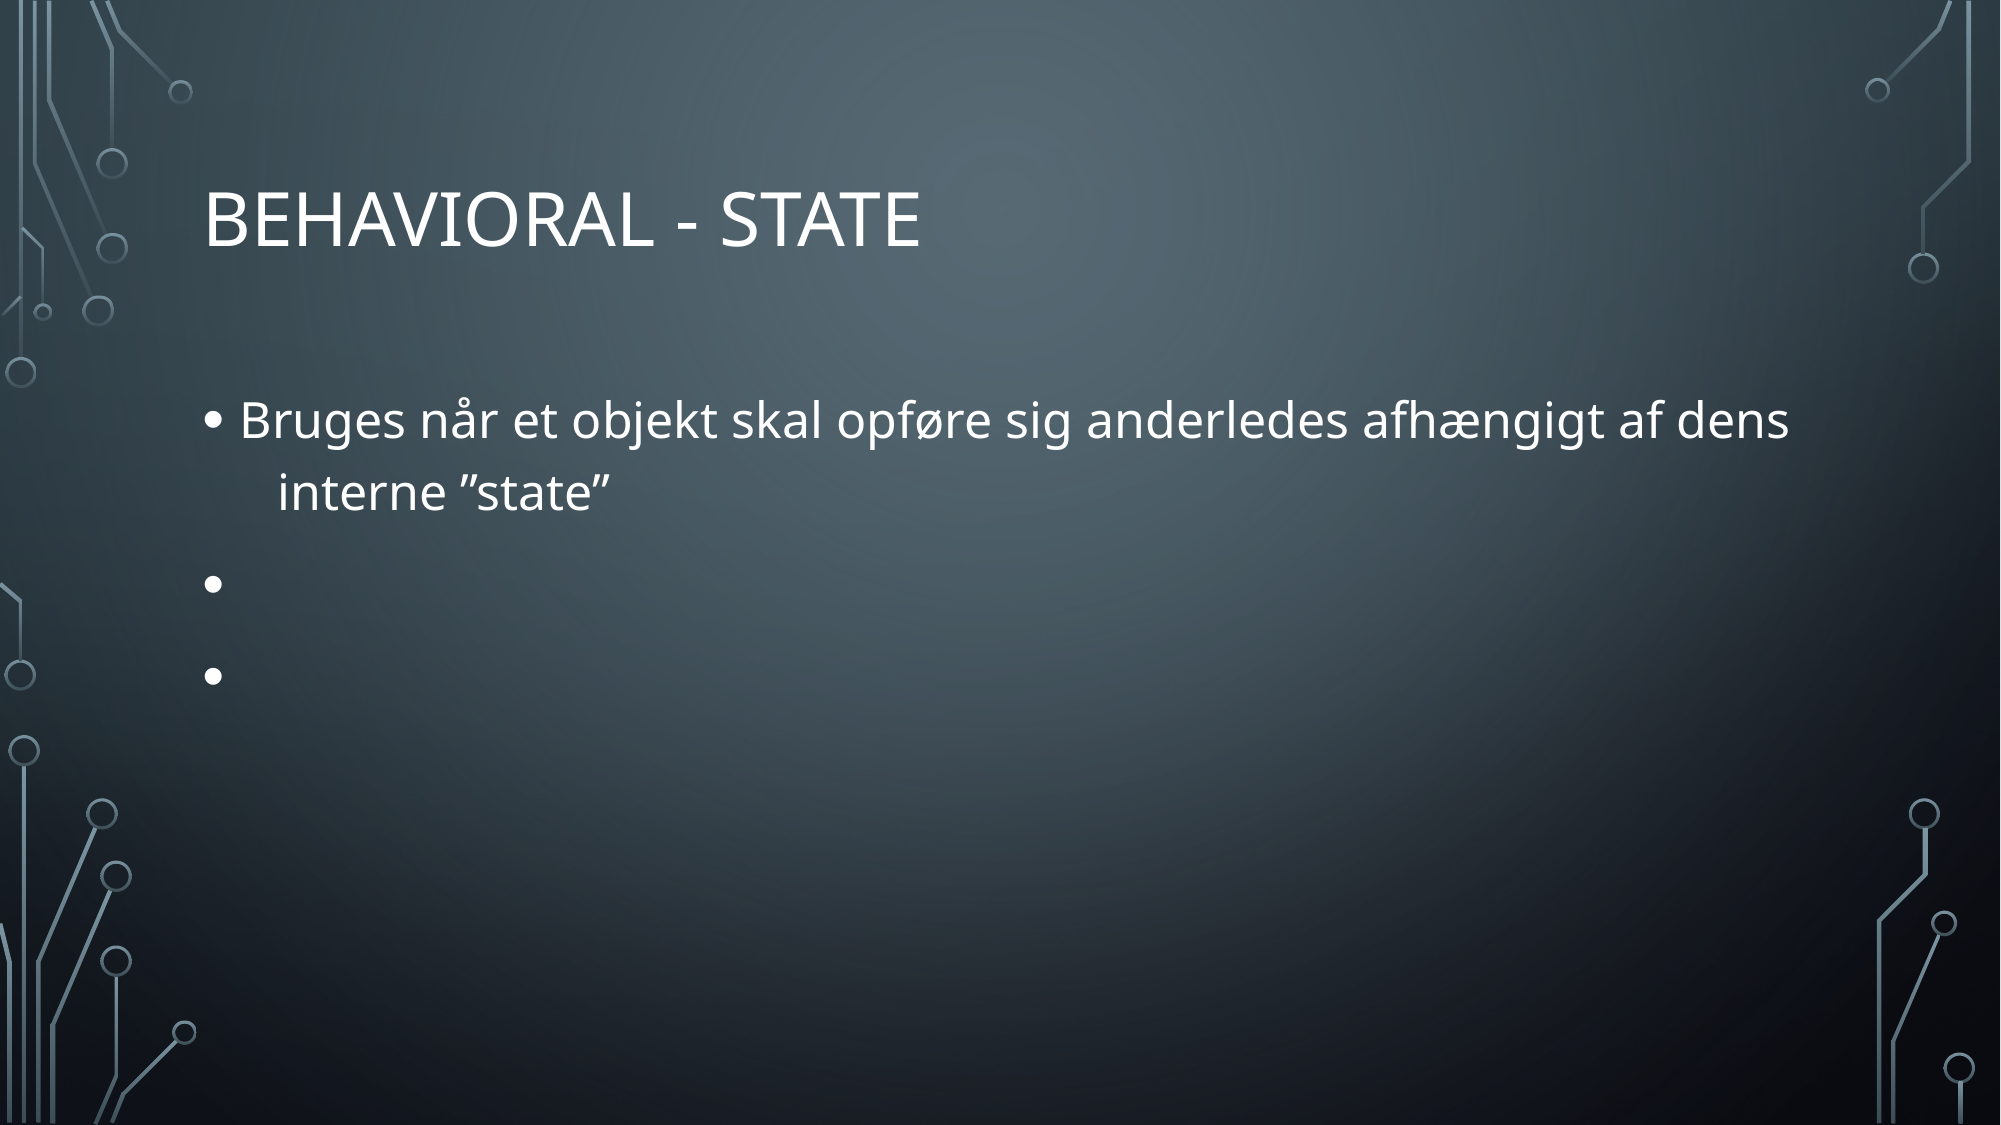

# Behavioral - State
Bruges når et objekt skal opføre sig anderledes afhængigt af dens interne ”state”